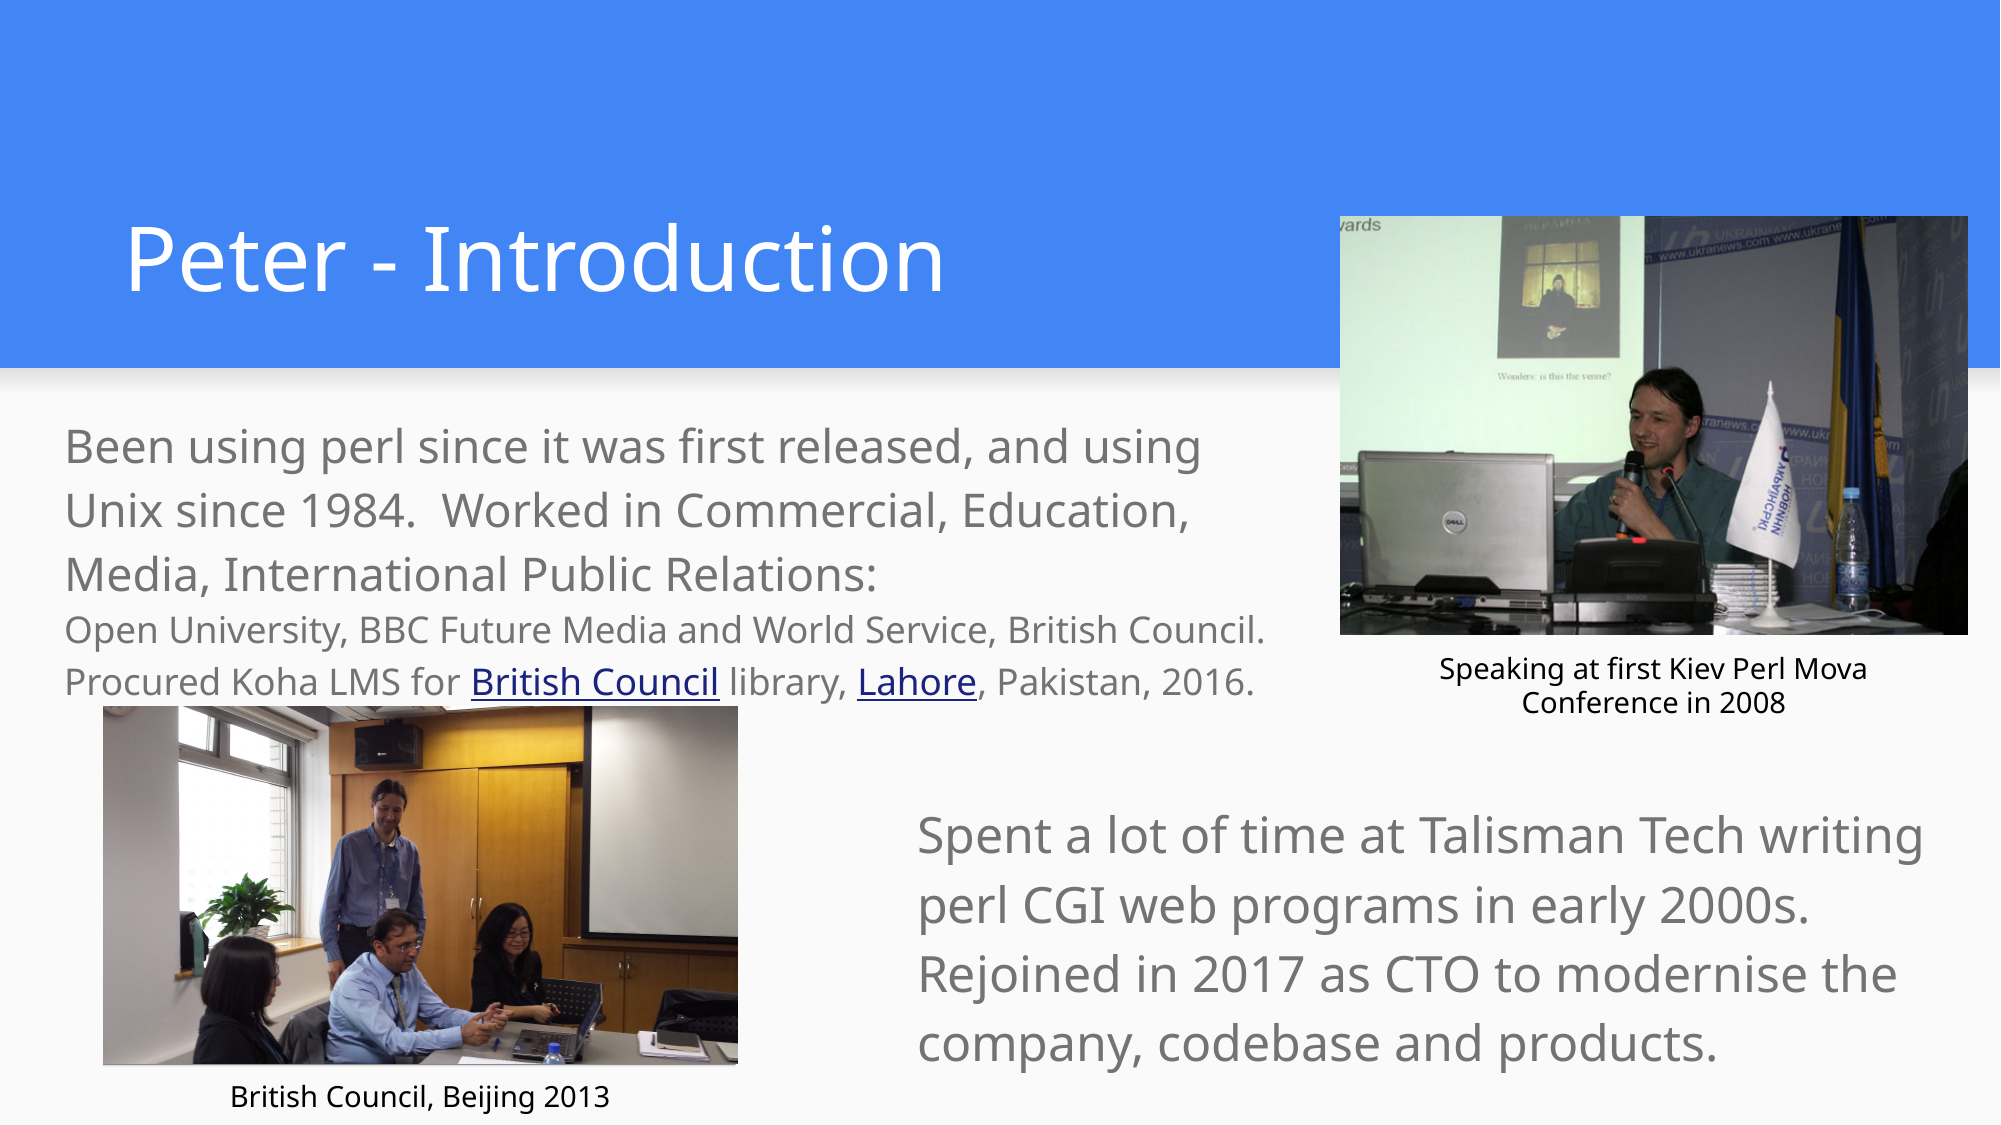

# Peter - Introduction
Been using perl since it was first released, and using Unix since 1984. Worked in Commercial, Education, Media, International Public Relations:
Open University, BBC Future Media and World Service, British Council.
Procured Koha LMS for British Council library, Lahore, Pakistan, 2016.
Speaking at first Kiev Perl Mova Conference in 2008
Spent a lot of time at Talisman Tech writing perl CGI web programs in early 2000s.
Rejoined in 2017 as CTO to modernise the company, codebase and products.
British Council, Beijing 2013